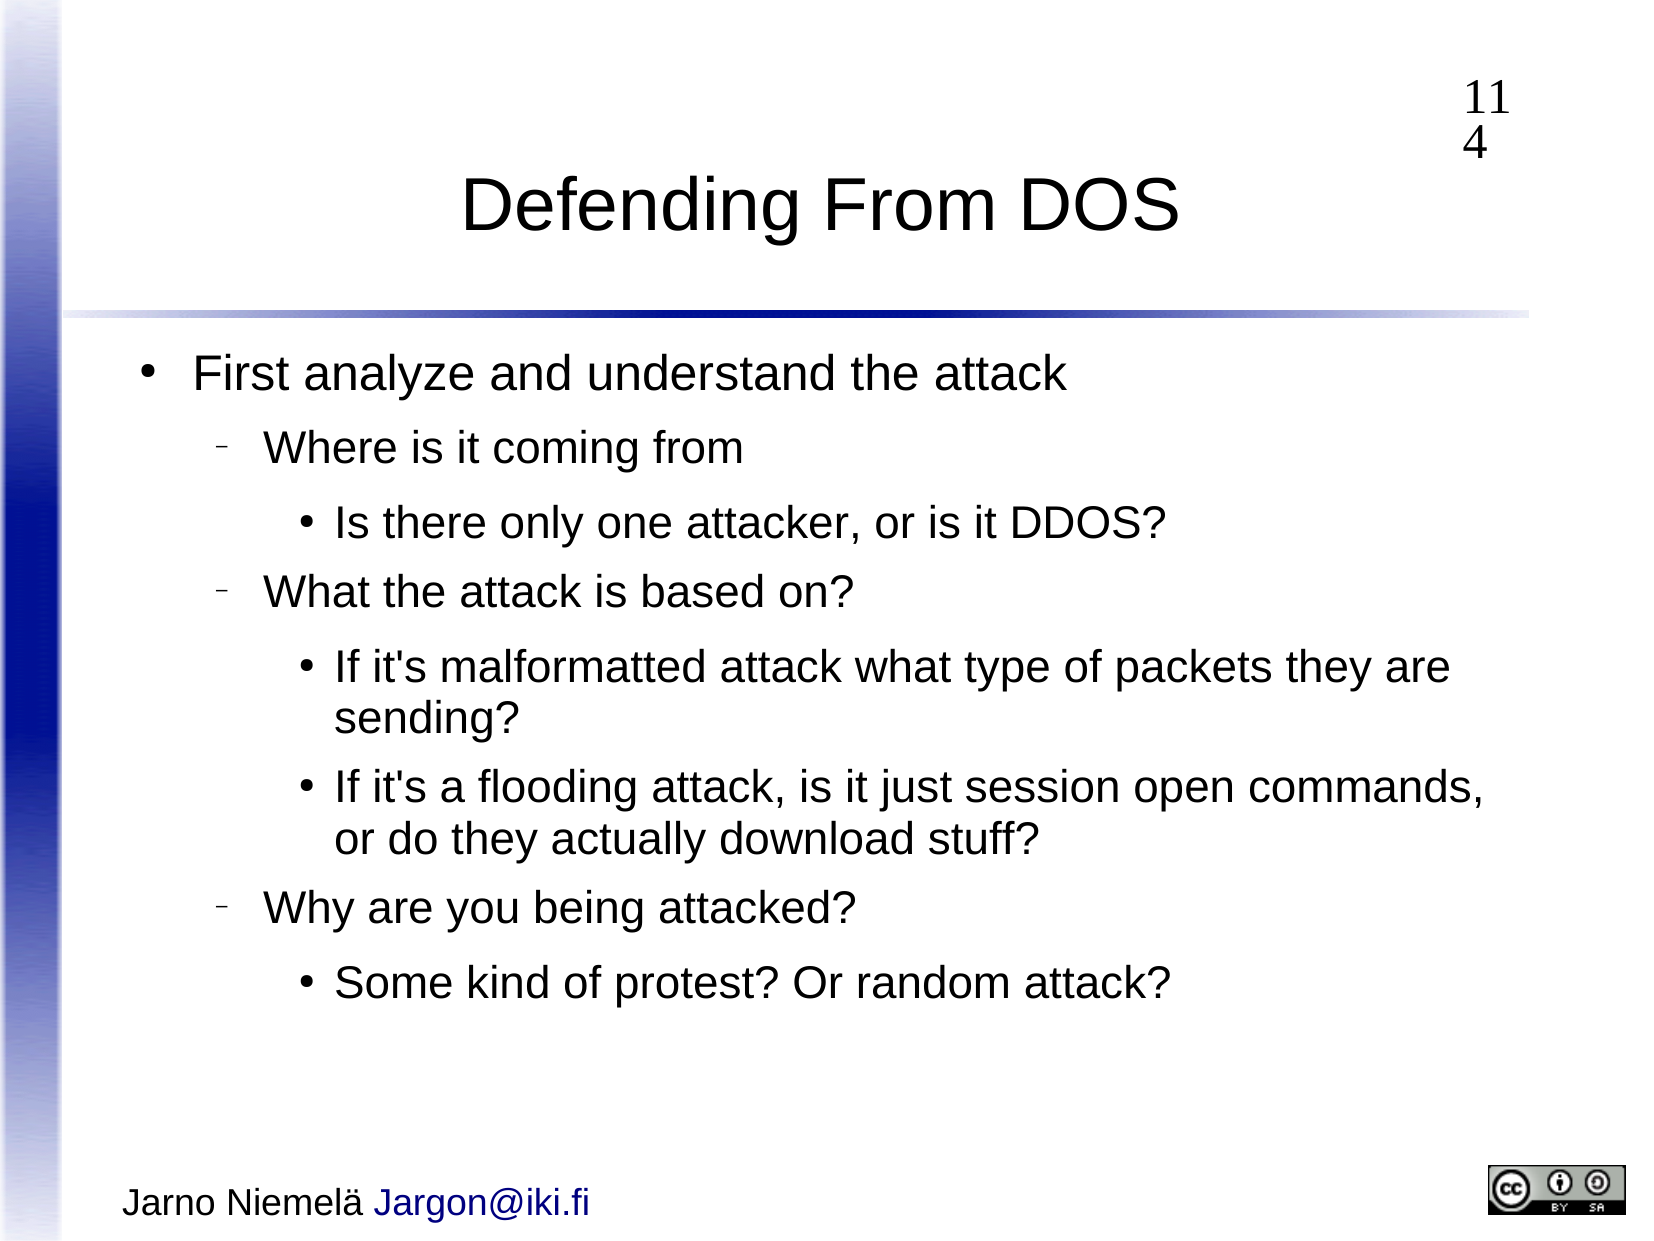

# Defending From DOS
First analyze and understand the attack
Where is it coming from
Is there only one attacker, or is it DDOS?
What the attack is based on?
If it's malformatted attack what type of packets they are sending?
If it's a flooding attack, is it just session open commands, or do they actually download stuff?
Why are you being attacked?
Some kind of protest? Or random attack?